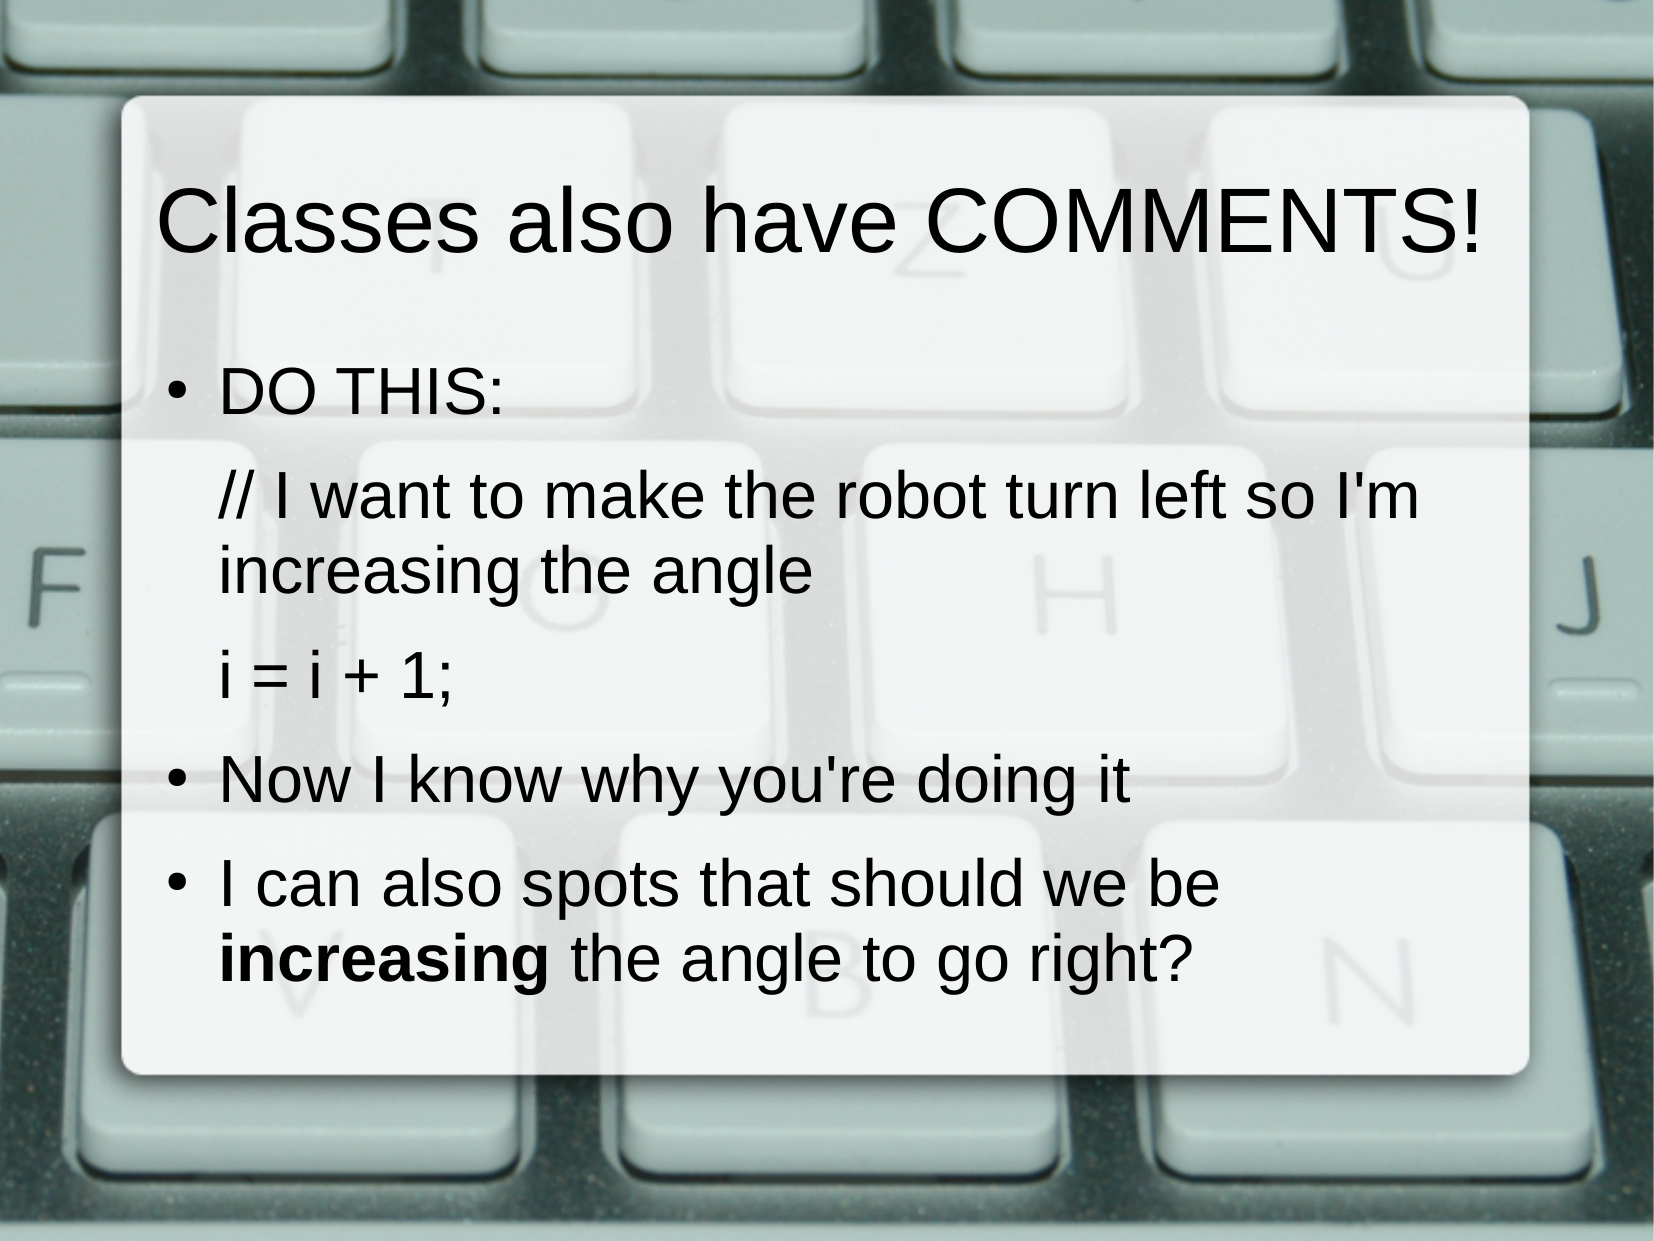

# Classes also have COMMENTS!
DO THIS:
// I want to make the robot turn left so I'm increasing the angle
i = i + 1;
Now I know why you're doing it
I can also spots that should we be increasing the angle to go right?